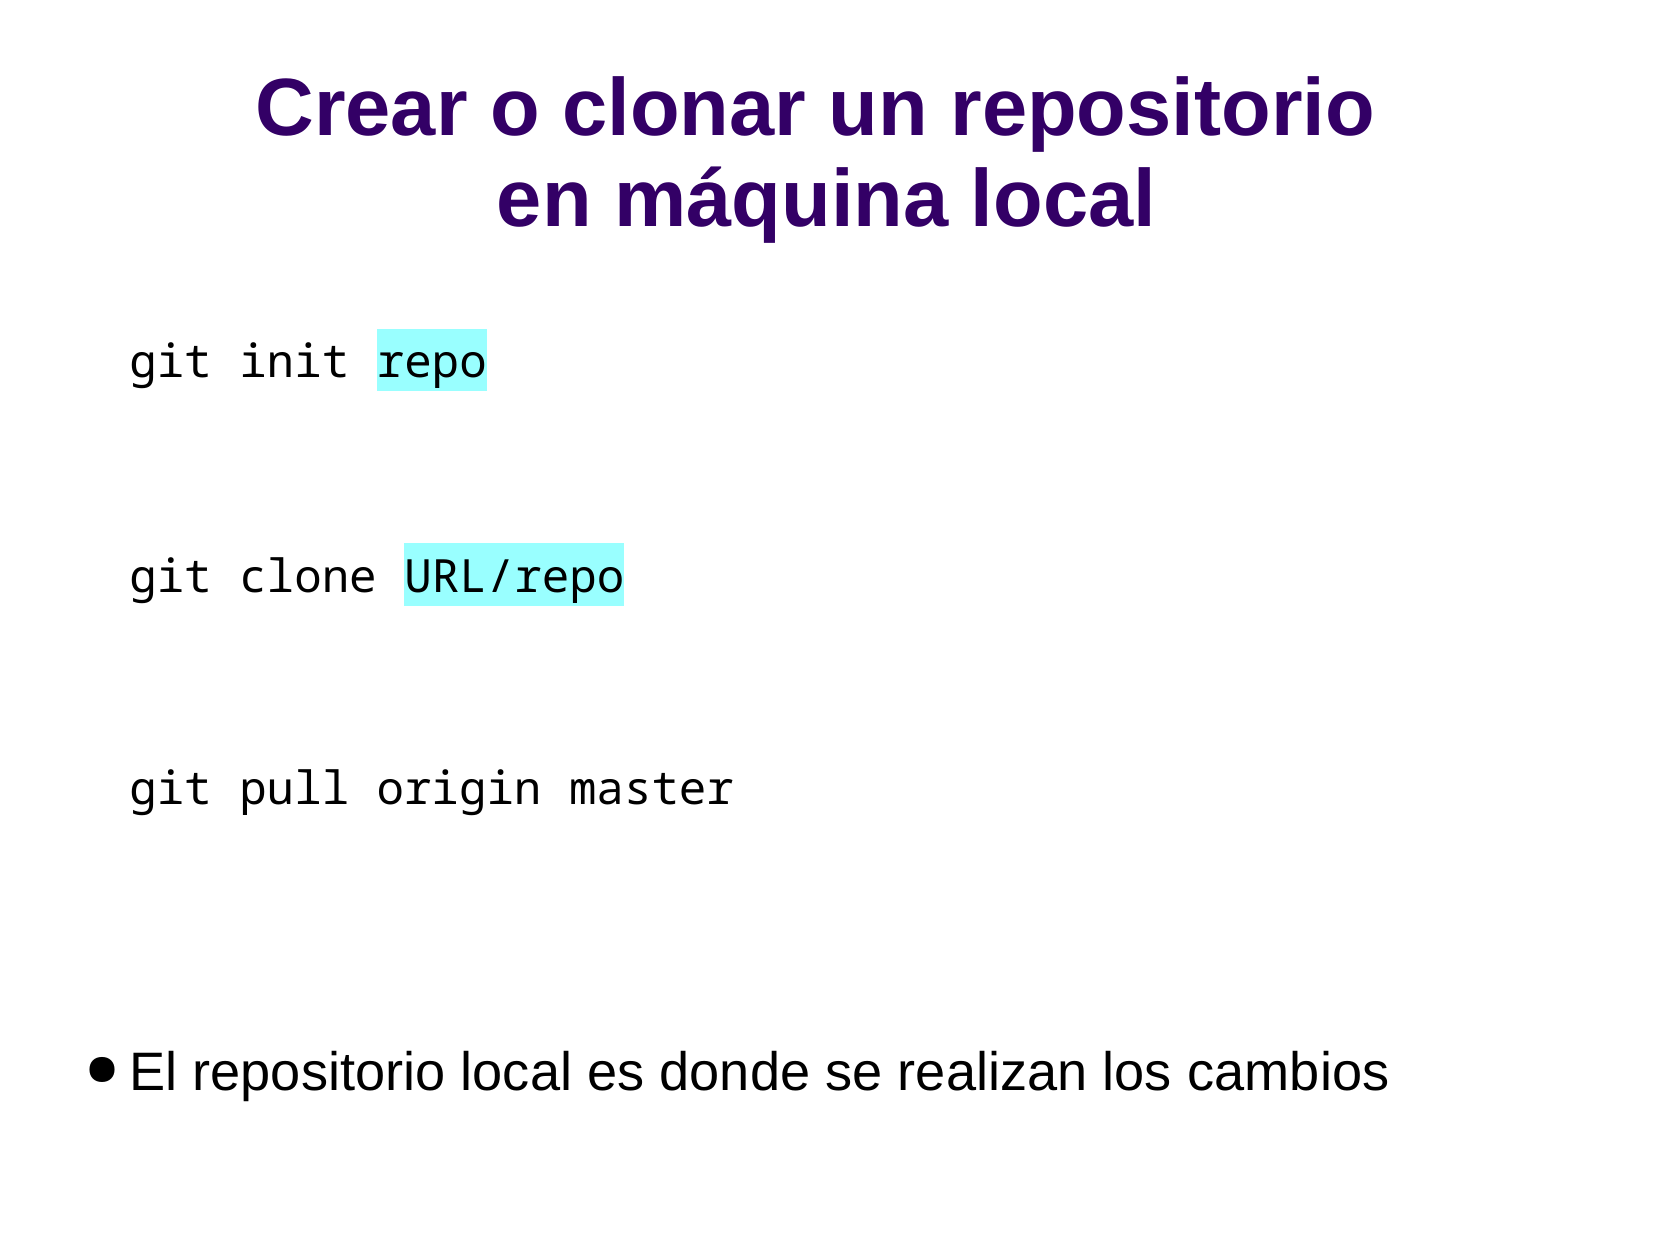

# Crear o clonar un repositorio en máquina local
git init repo
git clone URL/repo
git pull origin master
El repositorio local es donde se realizan los cambios